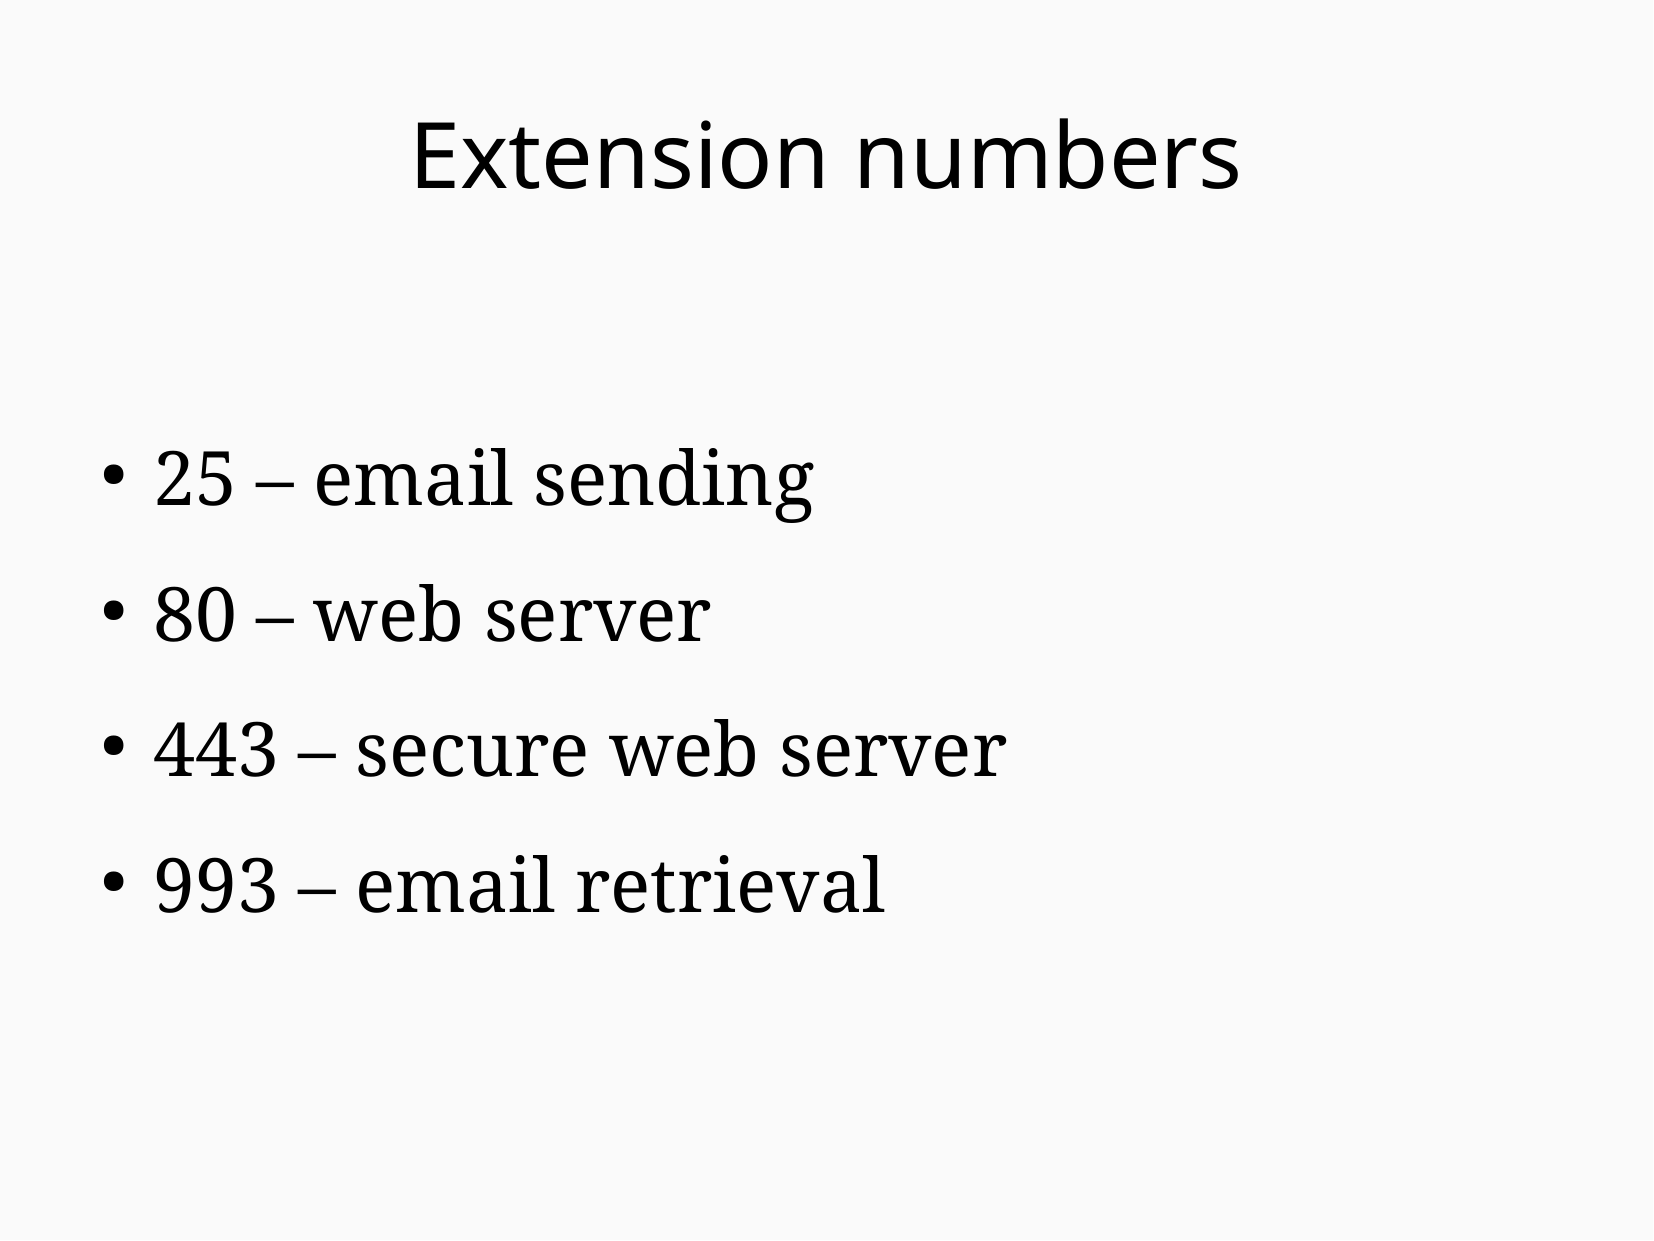

# Extension numbers
25 – email sending
80 – web server
443 – secure web server
993 – email retrieval